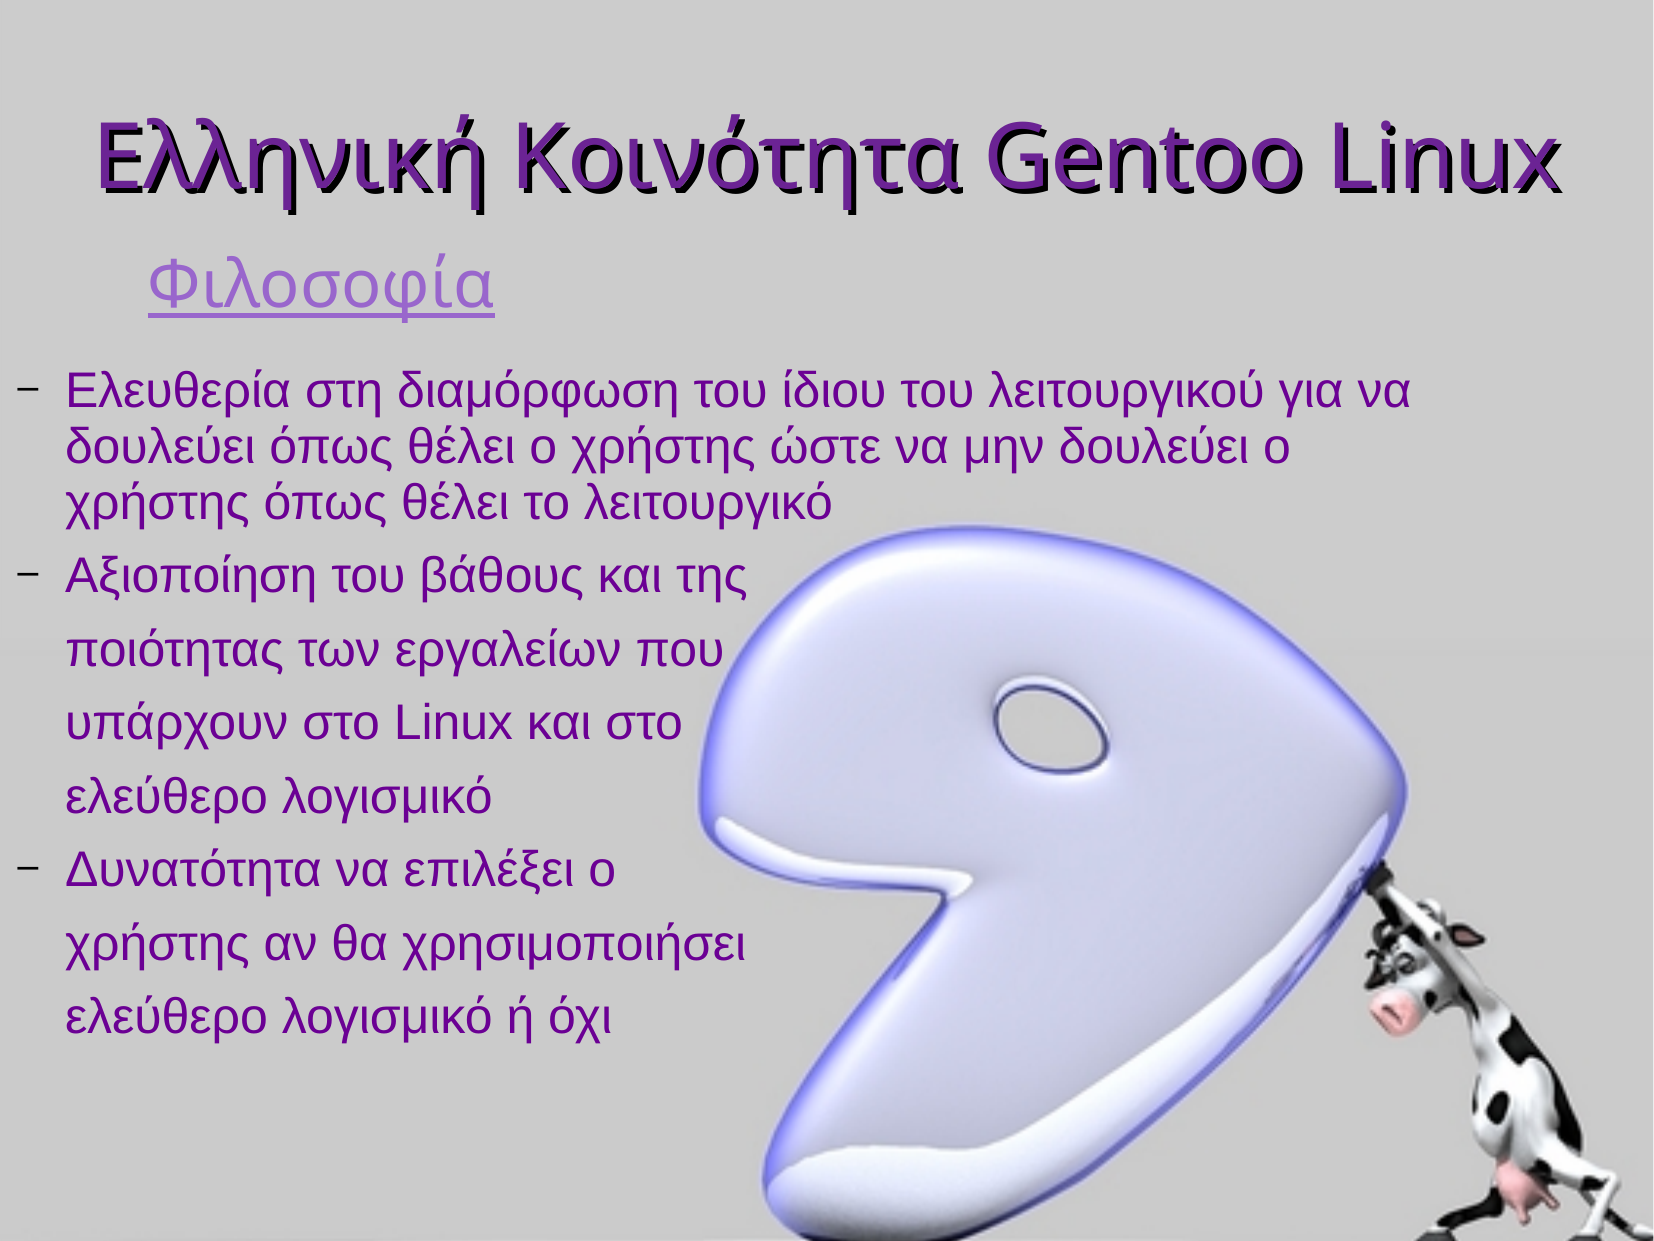

# Ελληνική Κοινότητα Gentoo Linux
Φιλοσοφία
Ελευθερία στη διαμόρφωση του ίδιου του λειτουργικού για να δουλεύει όπως θέλει ο χρήστης ώστε να μην δουλεύει ο χρήστης όπως θέλει το λειτουργικό
Αξιοποίηση του βάθους και της
ποιότητας των εργαλείων που
υπάρχουν στο Linux και στο
ελεύθερο λογισμικό
Δυνατότητα να επιλέξει ο
χρήστης αν θα χρησιμοποιήσει
ελεύθερο λογισμικό ή όχι